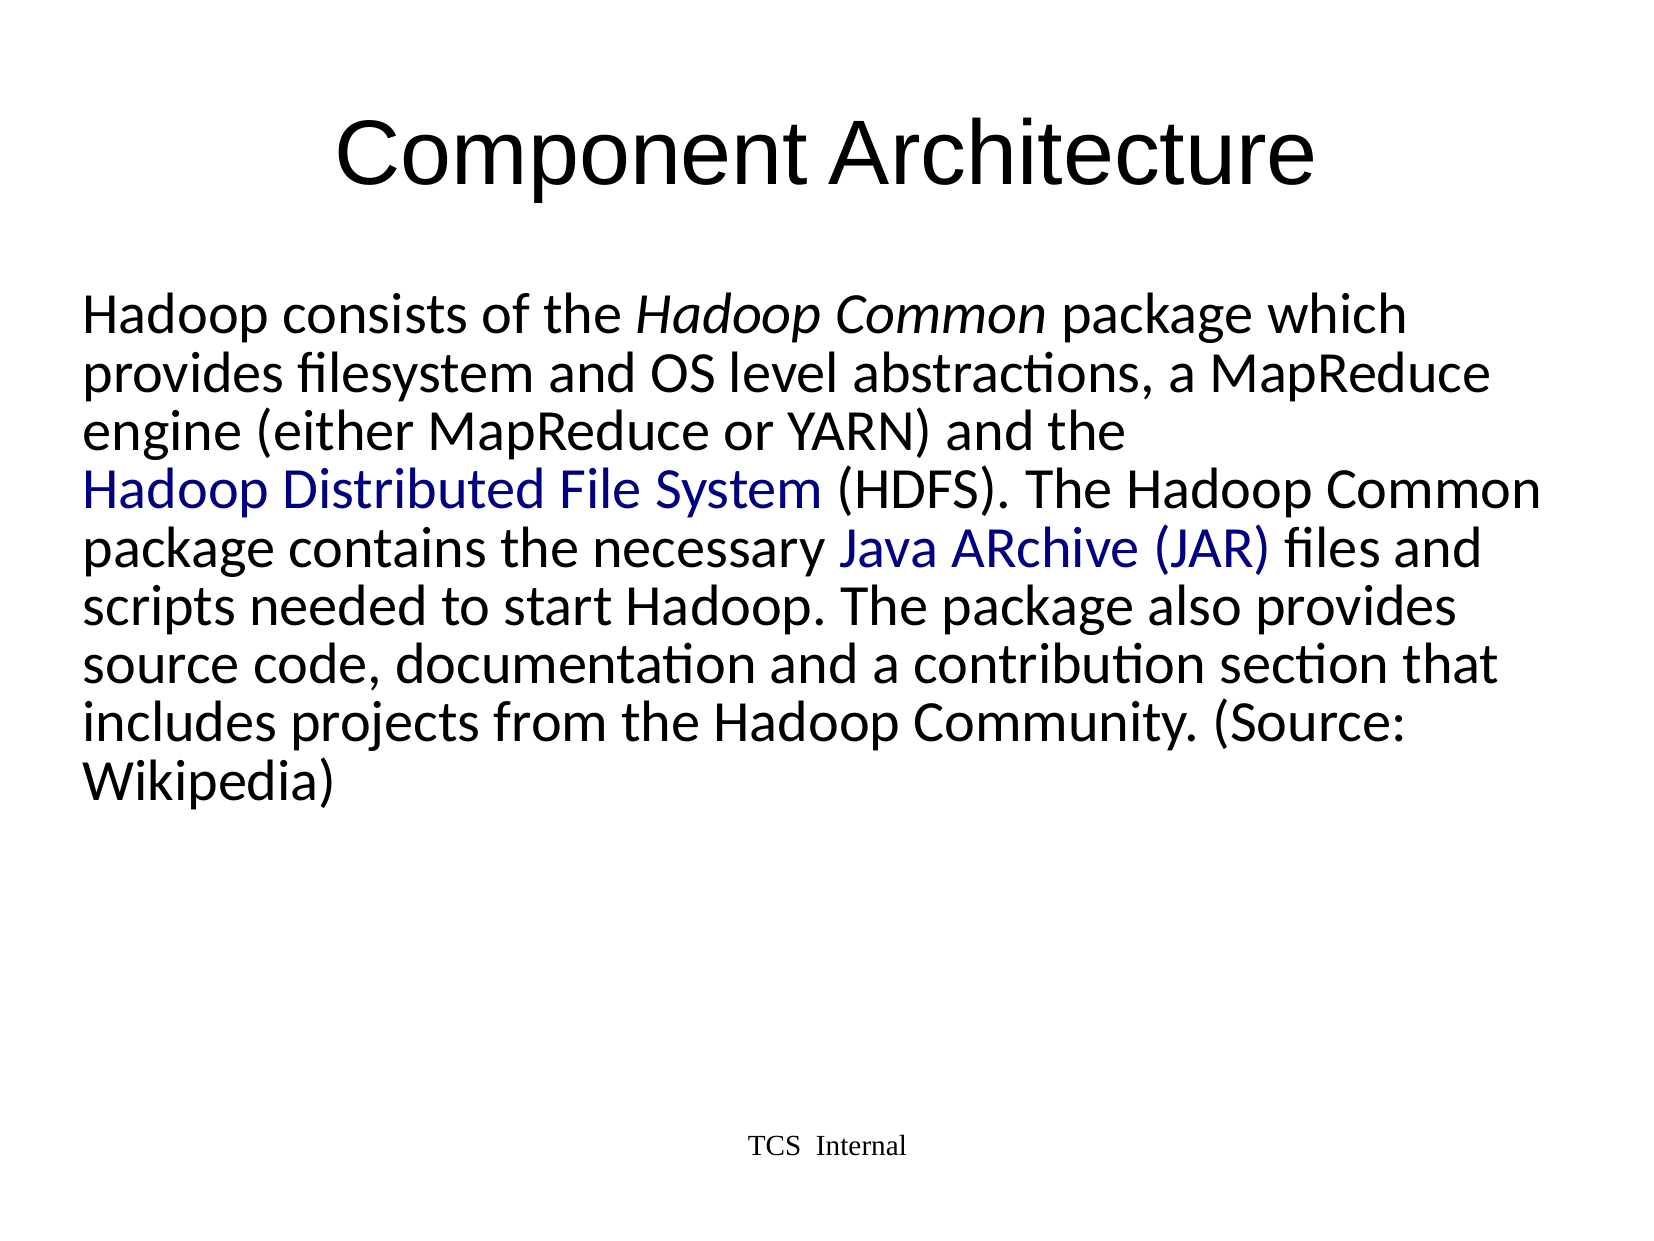

# Component Architecture
Hadoop consists of the Hadoop Common package which provides filesystem and OS level abstractions, a MapReduce engine (either MapReduce or YARN) and the Hadoop Distributed File System (HDFS). The Hadoop Common package contains the necessary Java ARchive (JAR) files and scripts needed to start Hadoop. The package also provides source code, documentation and a contribution section that includes projects from the Hadoop Community. (Source: Wikipedia)